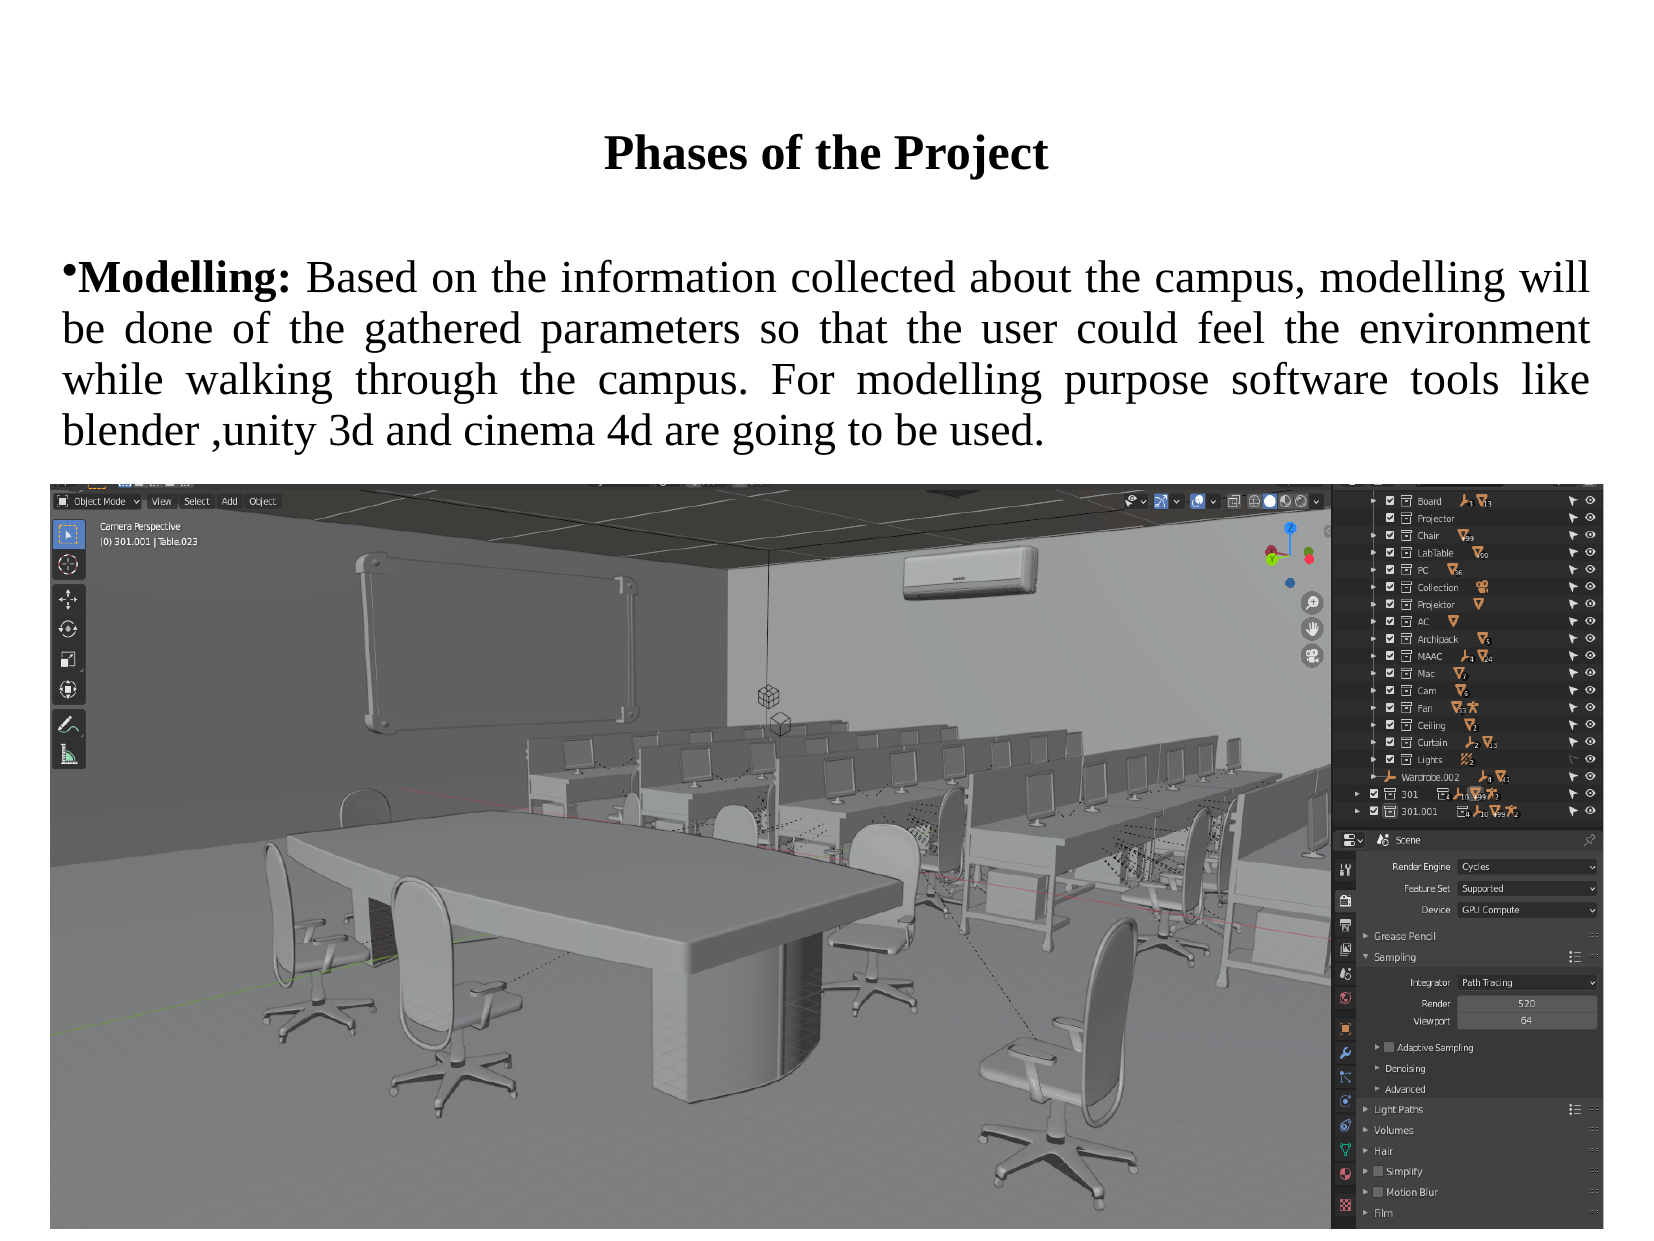

# Phases of the Project
Modelling: Based on the information collected about the campus, modelling will be done of the gathered parameters so that the user could feel the environment while walking through the campus. For modelling purpose software tools like blender ,unity 3d and cinema 4d are going to be used.